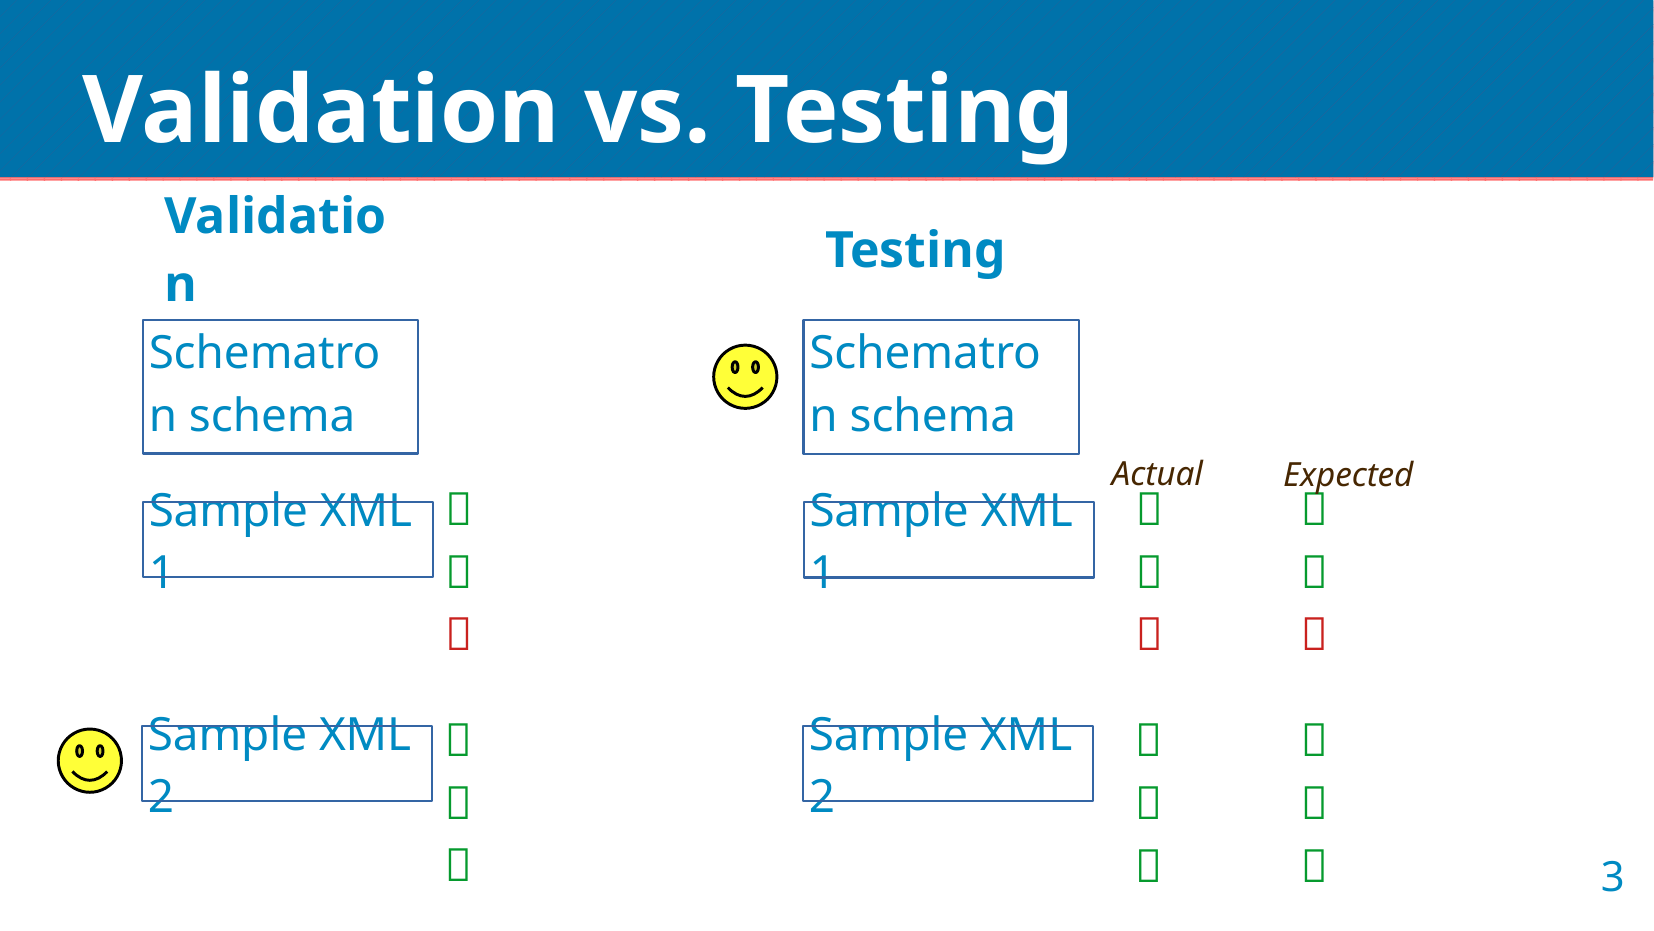

# Validation vs. Testing
Validation
Testing
Schematron schema
Schematron schema
Actual
Expected






Sample XML 1
Sample XML 1









Sample XML 2
Sample XML 2